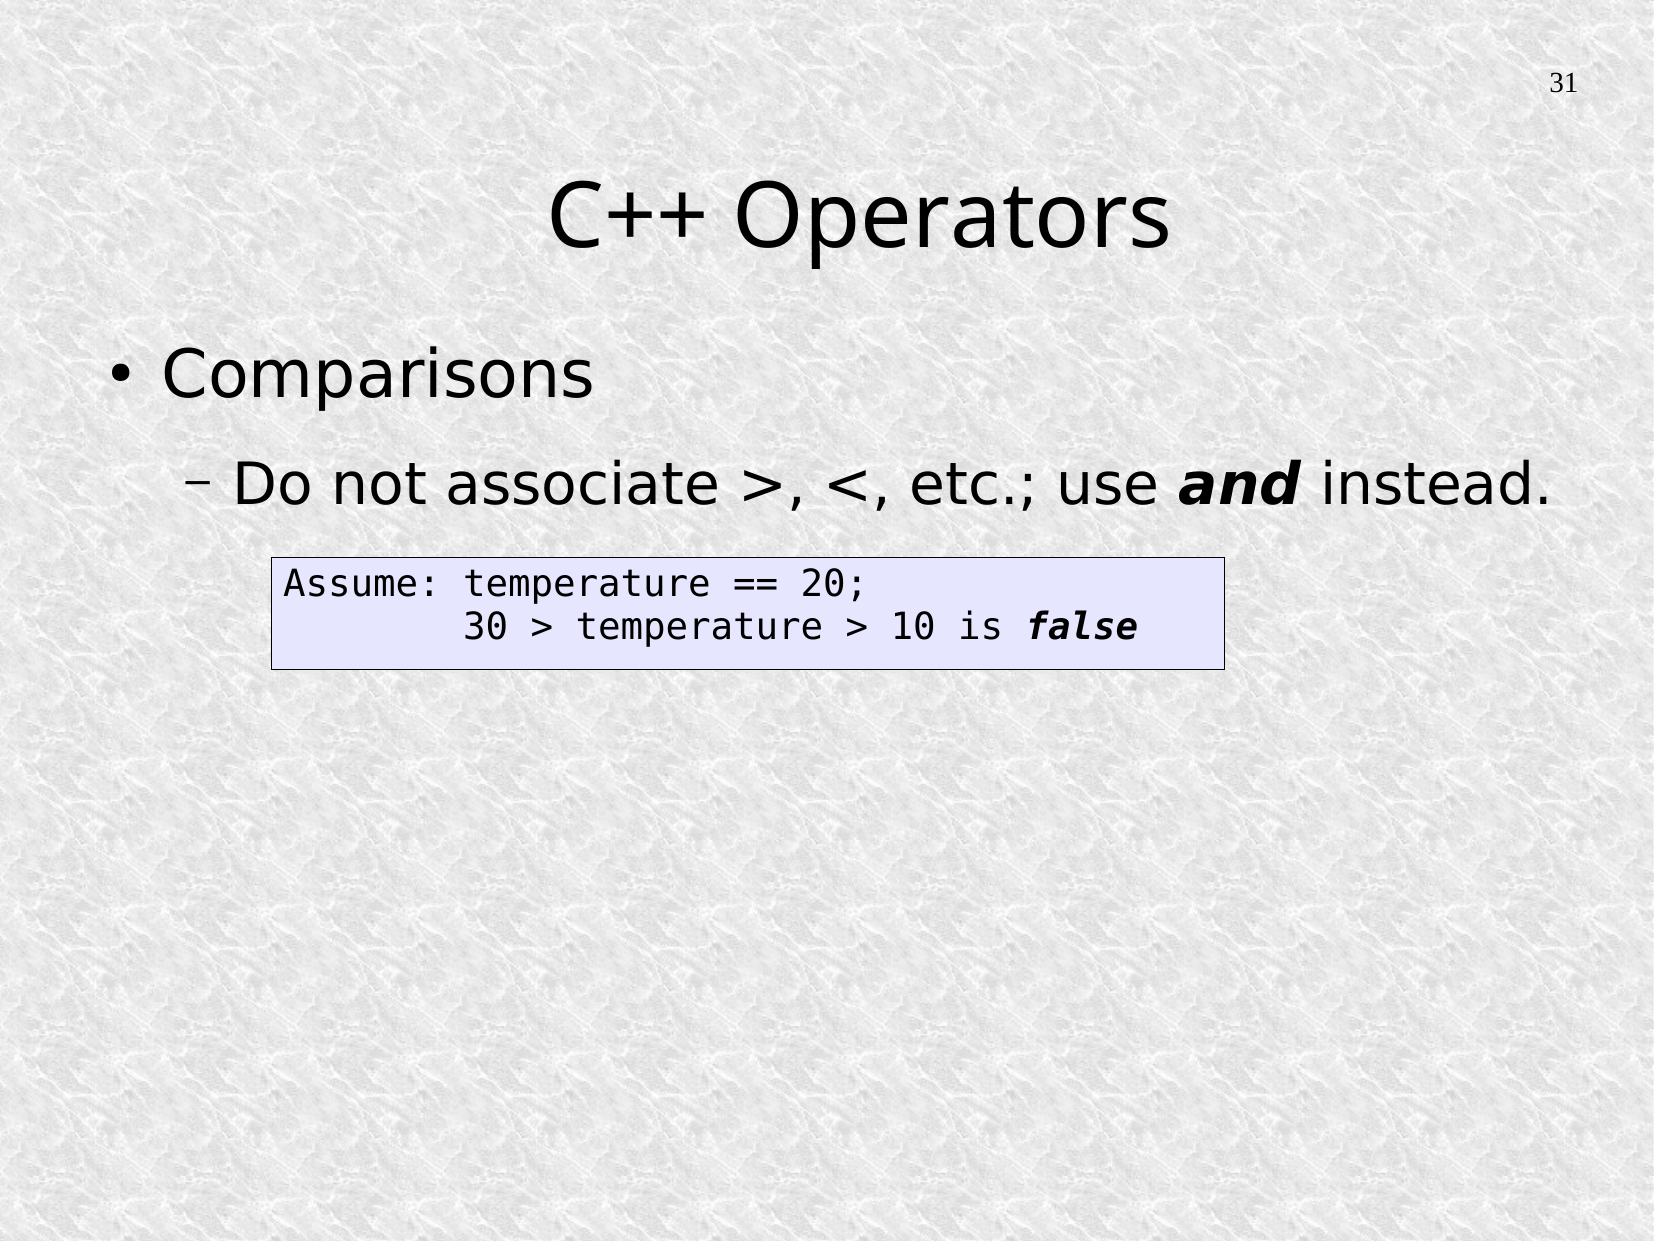

31
# C++ Operators
Comparisons
Do not associate >, <, etc.; use and instead.
Assume: temperature == 20;
 30 > temperature > 10 is false